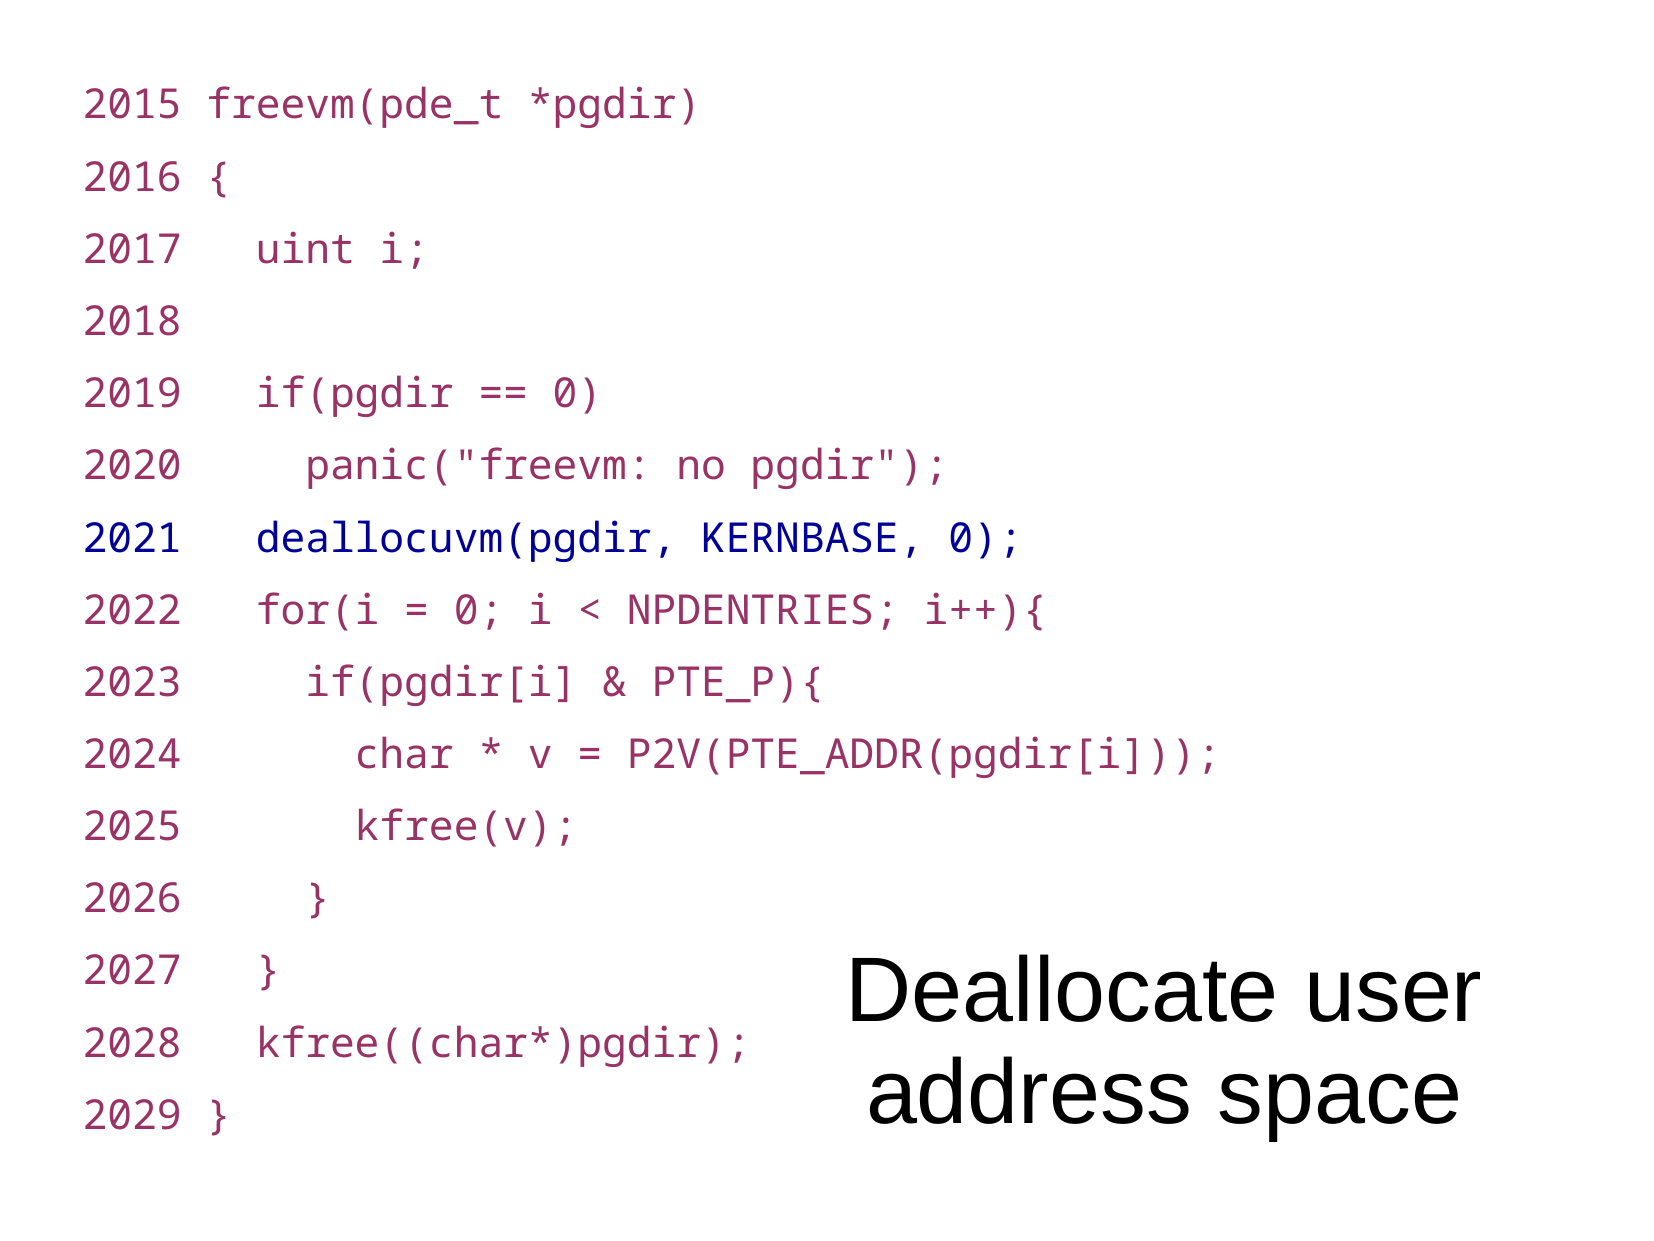

# 2015 freevm(pde_t *pgdir)
2016 {
2017 uint i;
2018
2019 if(pgdir == 0)
2020 panic("freevm: no pgdir");
2021 deallocuvm(pgdir, KERNBASE, 0);
2022 for(i = 0; i < NPDENTRIES; i++){
2023 if(pgdir[i] & PTE_P){
2024 char * v = P2V(PTE_ADDR(pgdir[i]));
2025 kfree(v);
2026 }
2027 }
2028 kfree((char*)pgdir);
2029 }
Deallocate user address space